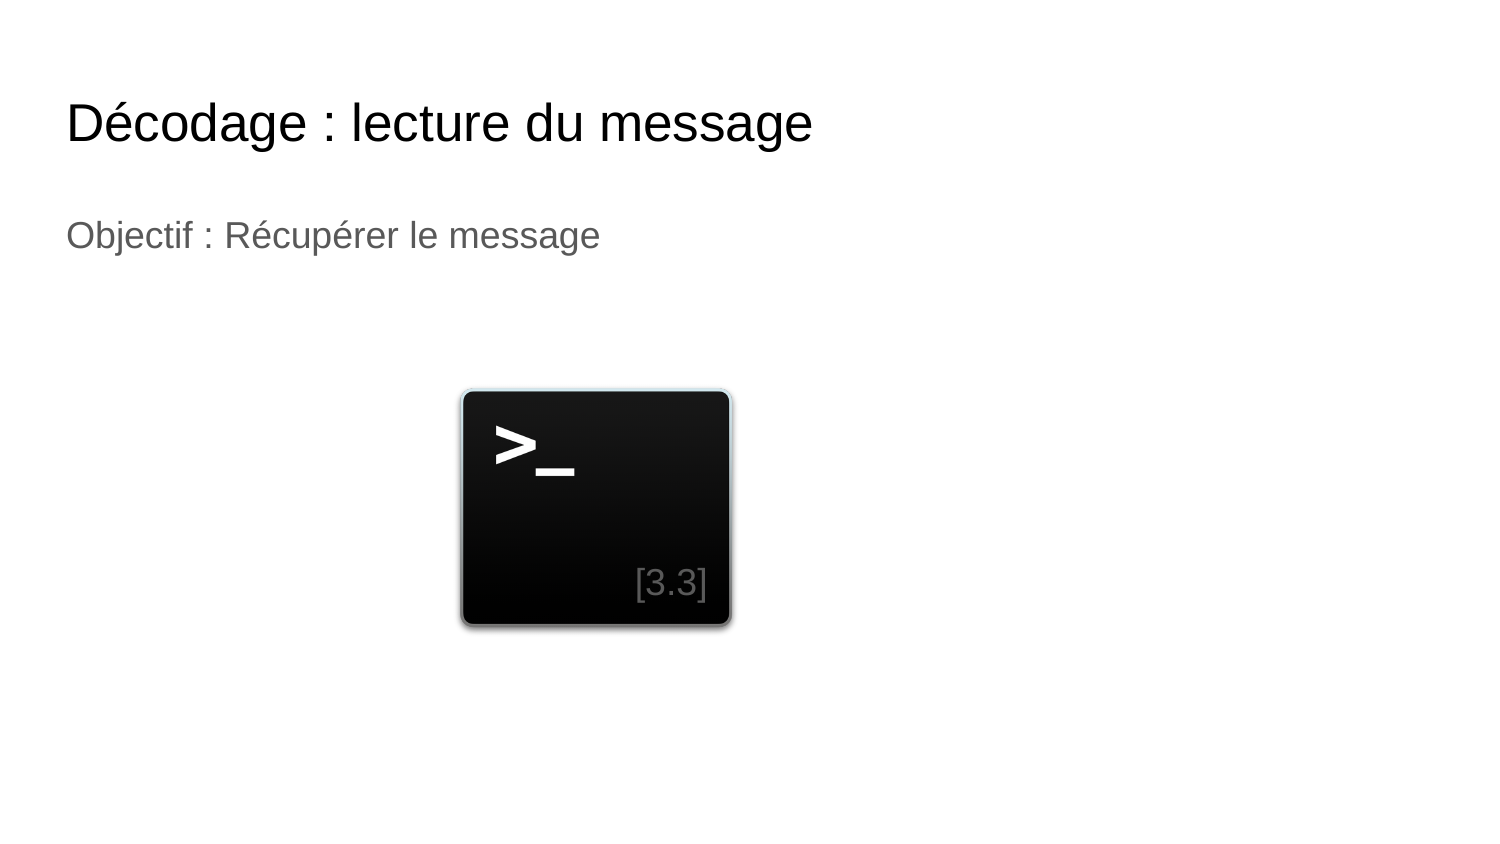

# Décodage : lecture du message
Objectif : Récupérer le message
[3.3]